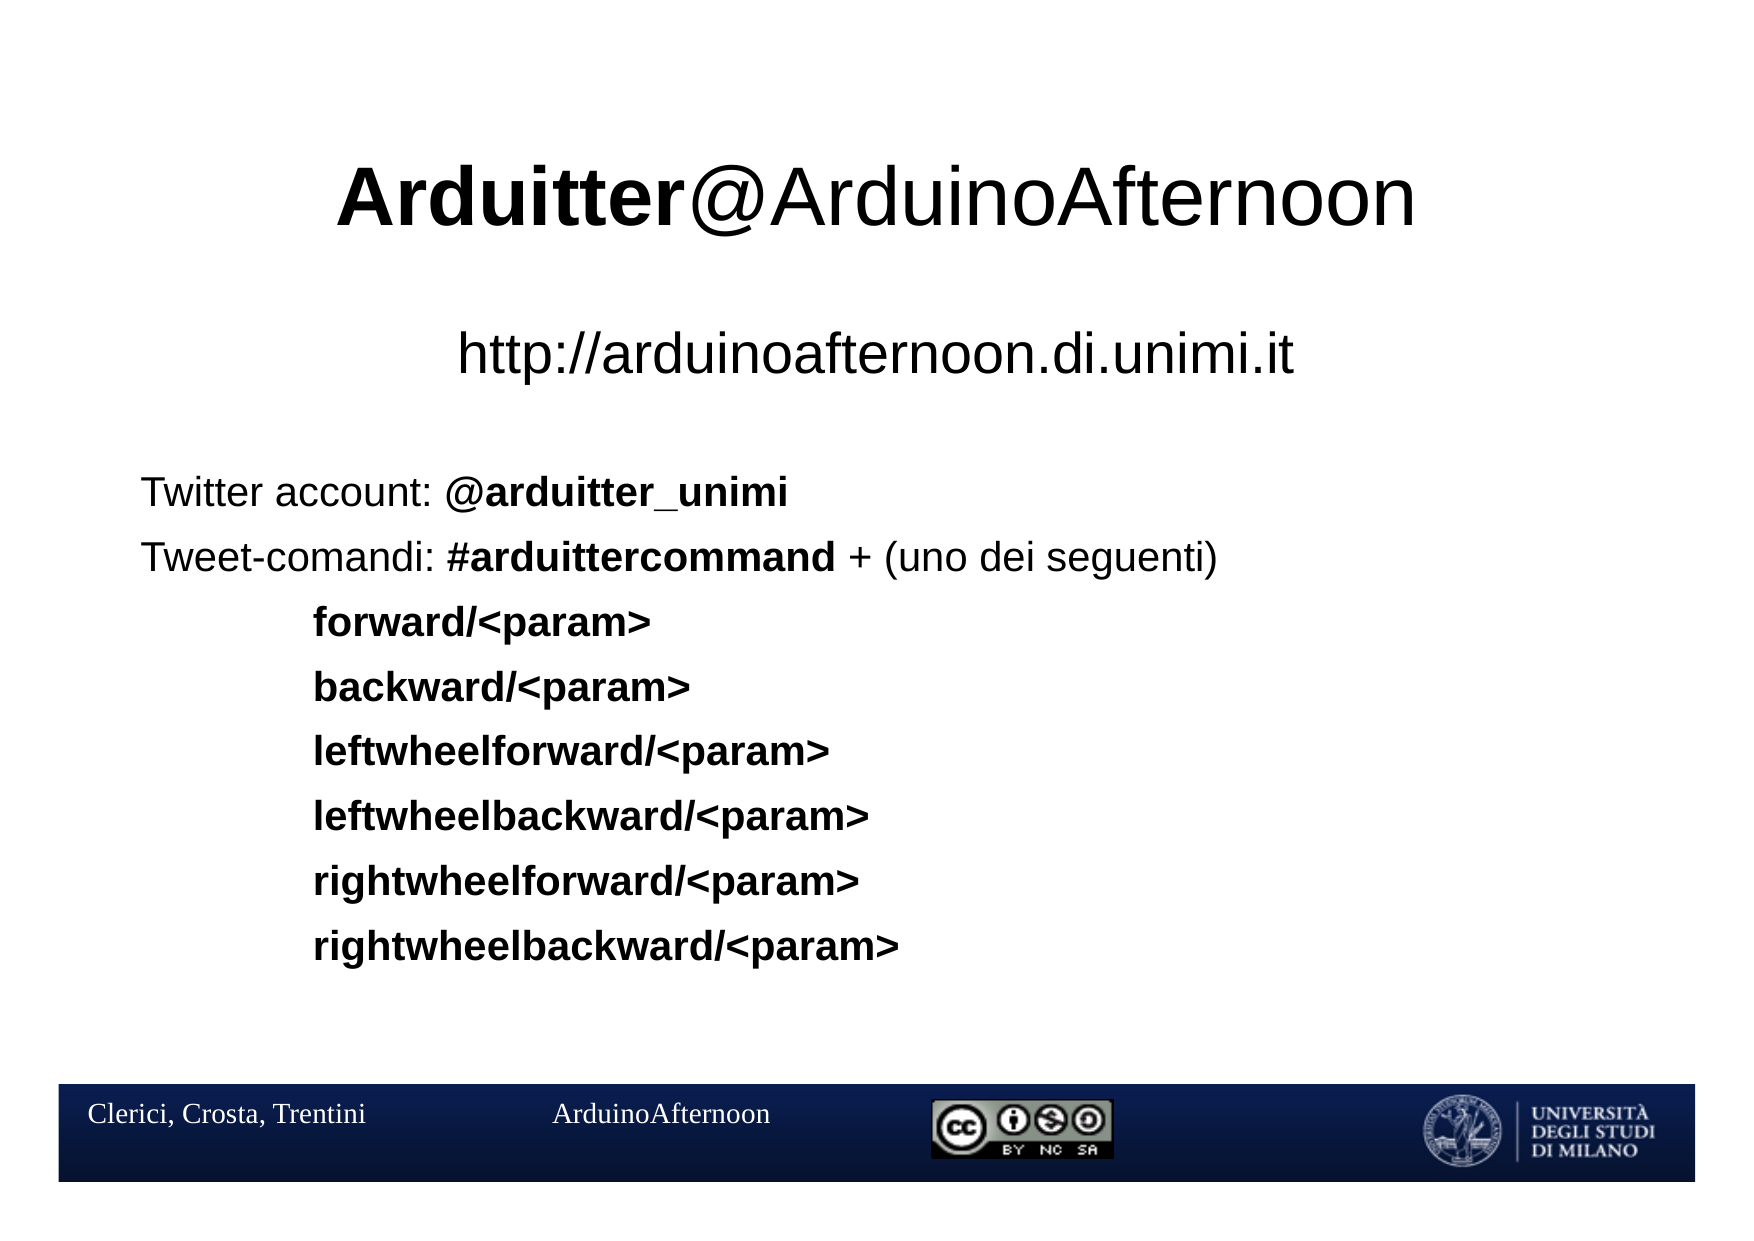

# Arduitter@ArduinoAfternoon
http://arduinoafternoon.di.unimi.it
Twitter account: @arduitter_unimi
Tweet-comandi: #arduittercommand + (uno dei seguenti)
 forward/<param>
 backward/<param>
 leftwheelforward/<param>
 leftwheelbackward/<param>
 rightwheelforward/<param>
 rightwheelbackward/<param>
Clerici, Crosta, Trentini
ArduinoAfternoon